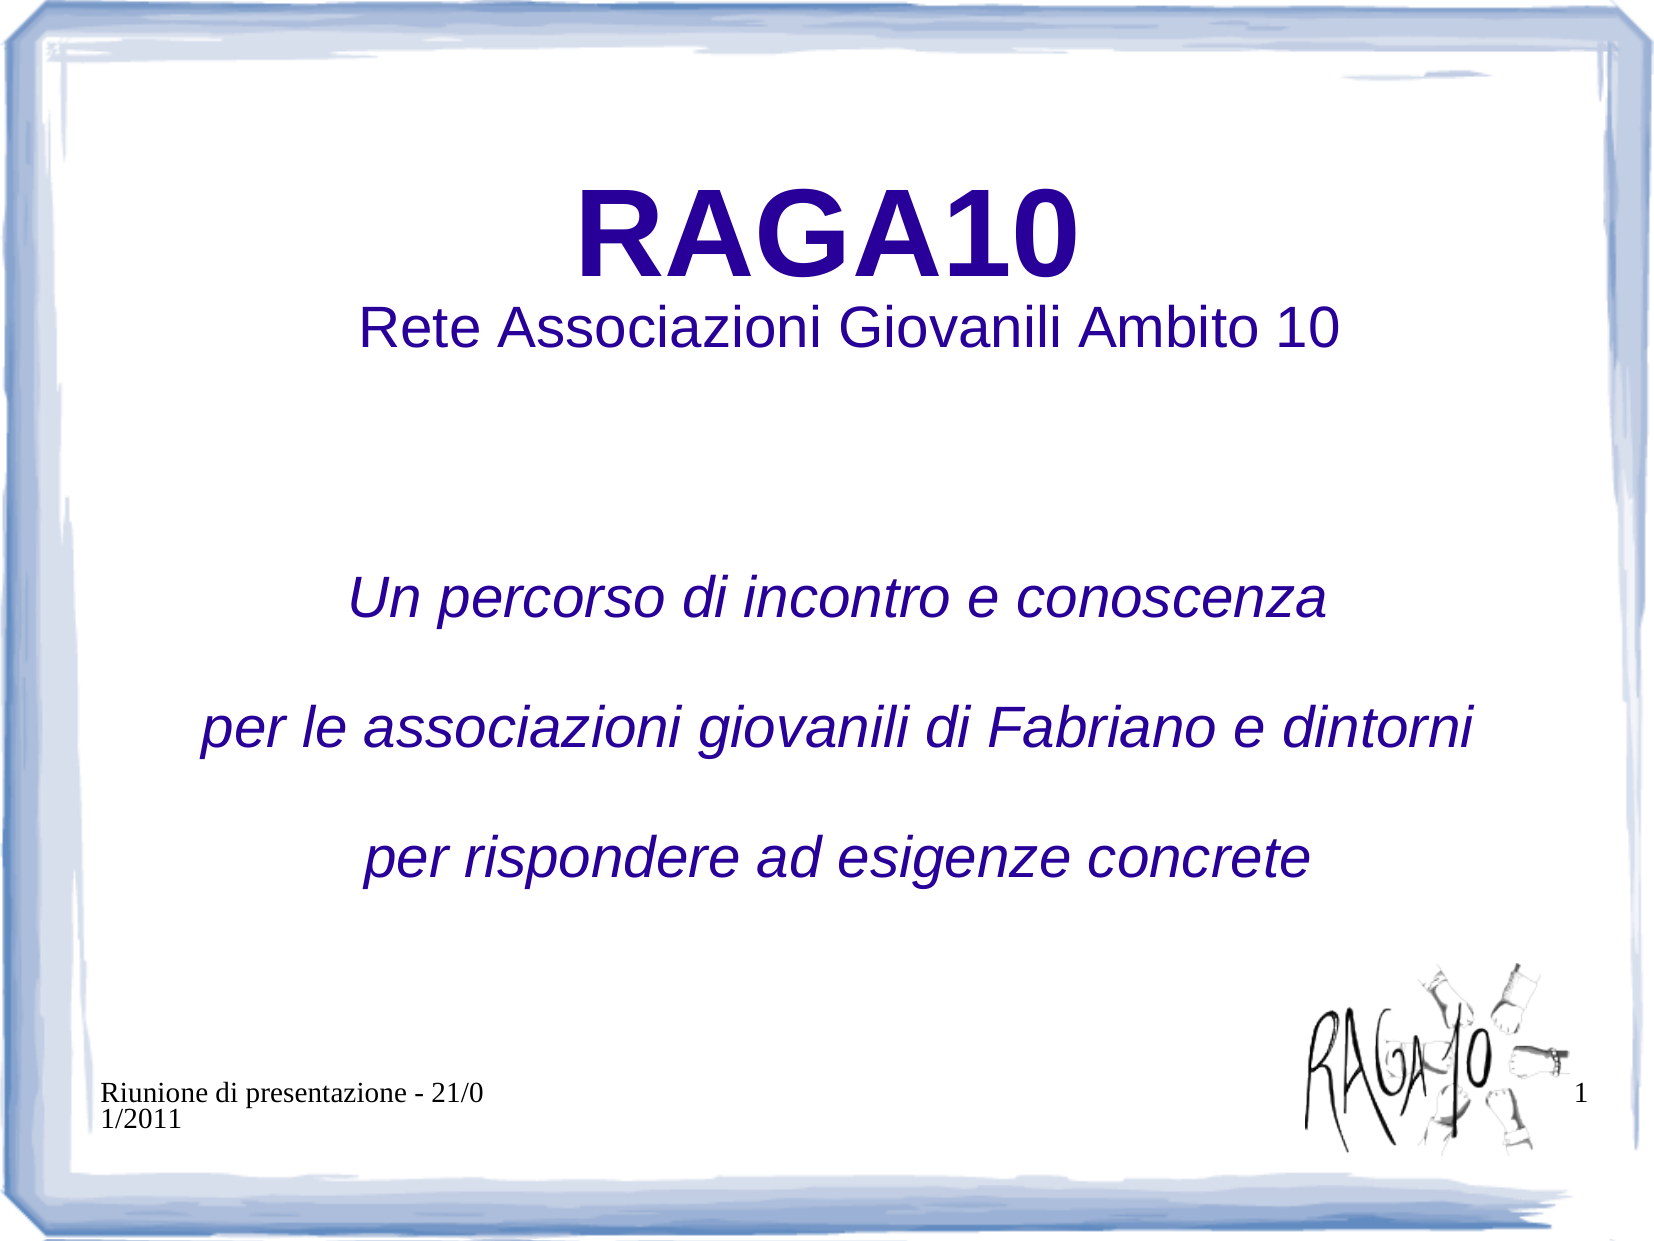

# RAGA10
Rete Associazioni Giovanili Ambito 10
Un percorso di incontro e conoscenza
per le associazioni giovanili di Fabriano e dintorni
per rispondere ad esigenze concrete
Riunione di presentazione - 21/01/2011
1